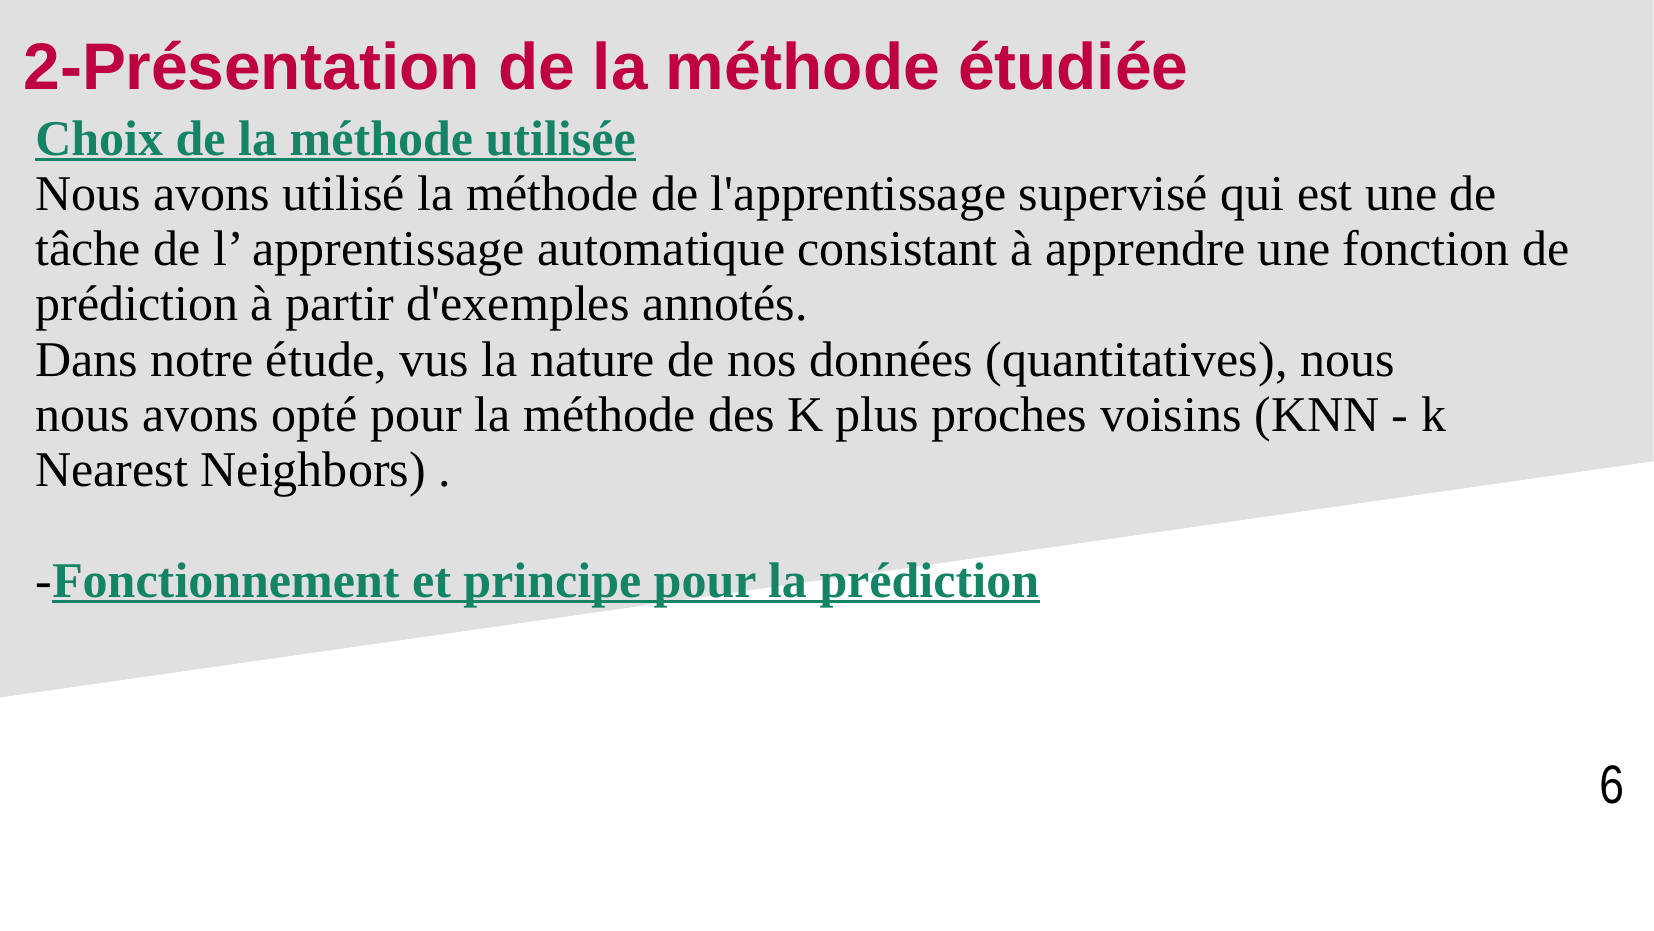

# 2-Présentation de la méthode étudiée
Choix de la méthode utilisée
Nous avons utilisé la méthode de l'apprentissage supervisé qui est une de tâche de l’ apprentissage automatique consistant à apprendre une fonction de prédiction à partir d'exemples annotés.
Dans notre étude, vus la nature de nos données (quantitatives), nous
nous avons opté pour la méthode des K plus proches voisins (KNN - k Nearest Neighbors) .
-Fonctionnement et principe pour la prédiction
6